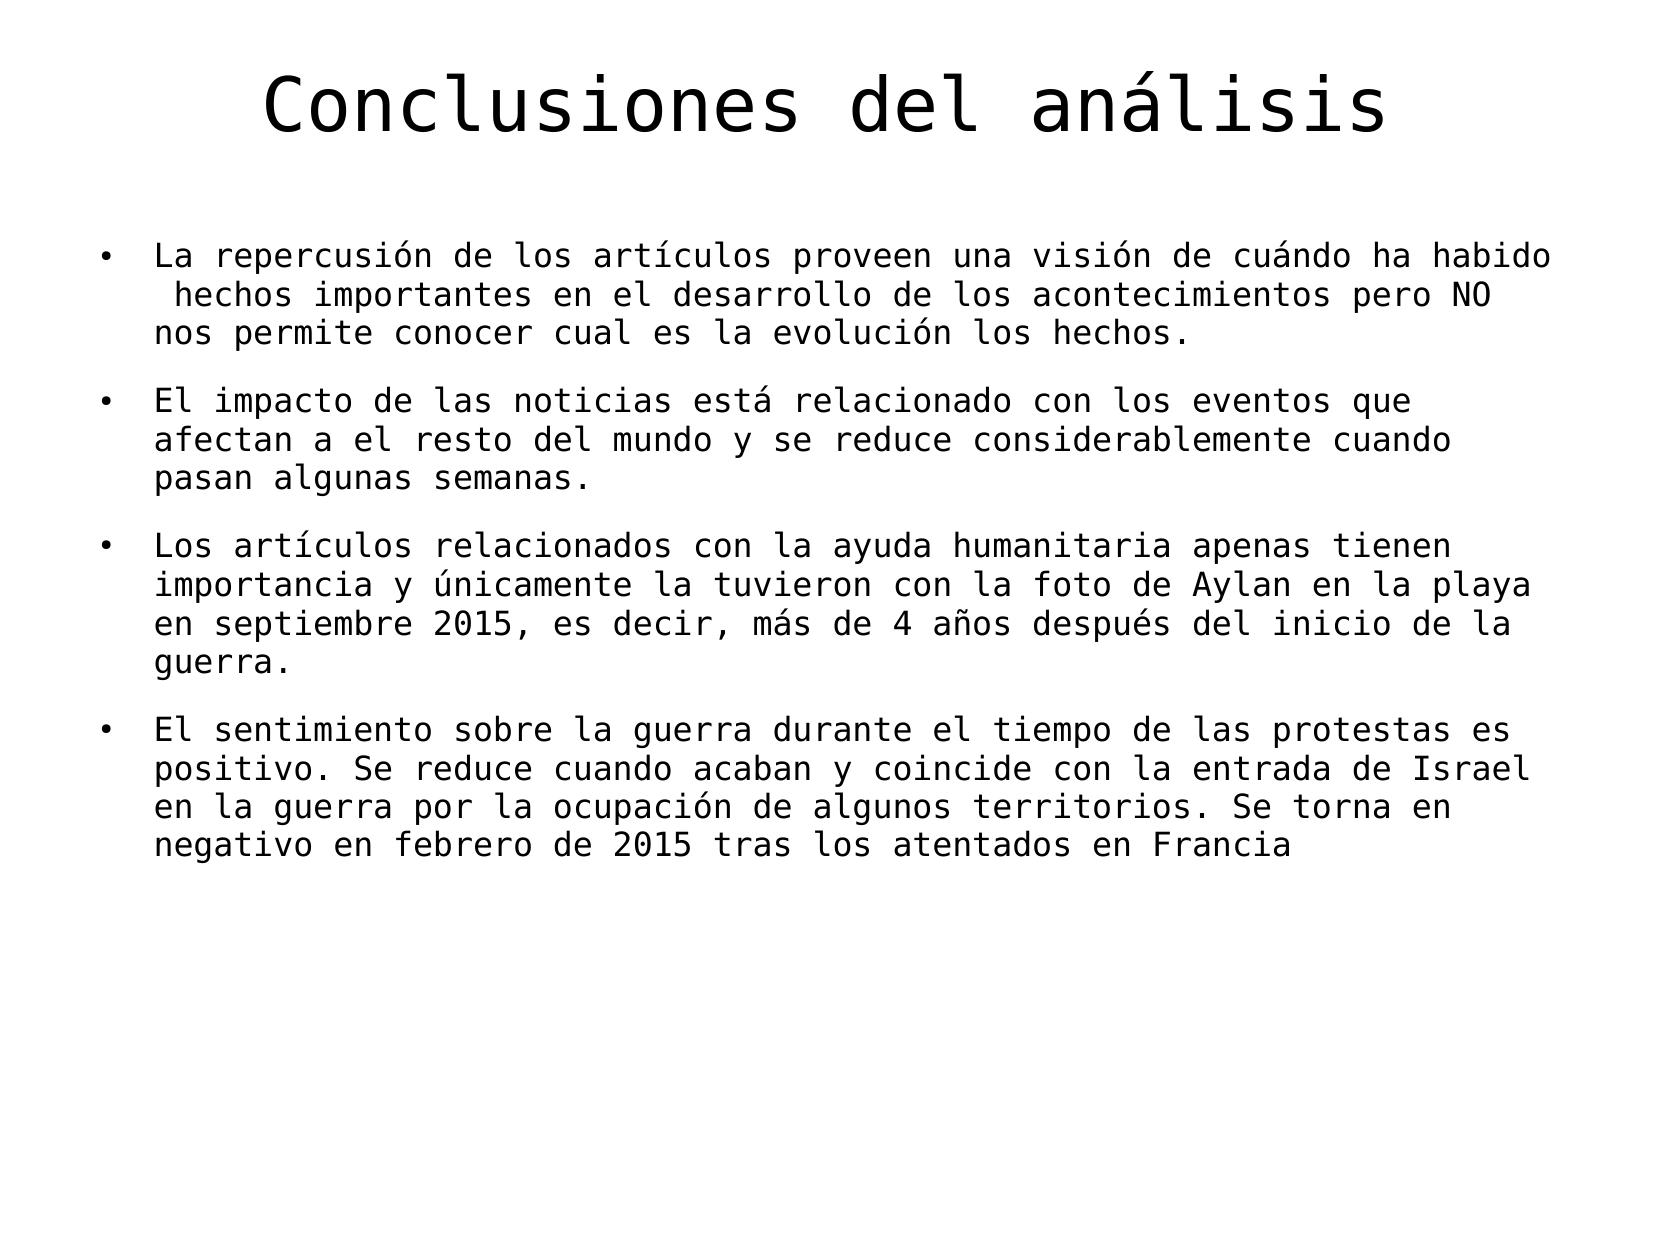

# Conclusiones del análisis
La repercusión de los artículos proveen una visión de cuándo ha habido hechos importantes en el desarrollo de los acontecimientos pero NO nos permite conocer cual es la evolución los hechos.
El impacto de las noticias está relacionado con los eventos que afectan a el resto del mundo y se reduce considerablemente cuando pasan algunas semanas.
Los artículos relacionados con la ayuda humanitaria apenas tienen importancia y únicamente la tuvieron con la foto de Aylan en la playa en septiembre 2015, es decir, más de 4 años después del inicio de la guerra.
El sentimiento sobre la guerra durante el tiempo de las protestas es positivo. Se reduce cuando acaban y coincide con la entrada de Israel en la guerra por la ocupación de algunos territorios. Se torna en negativo en febrero de 2015 tras los atentados en Francia